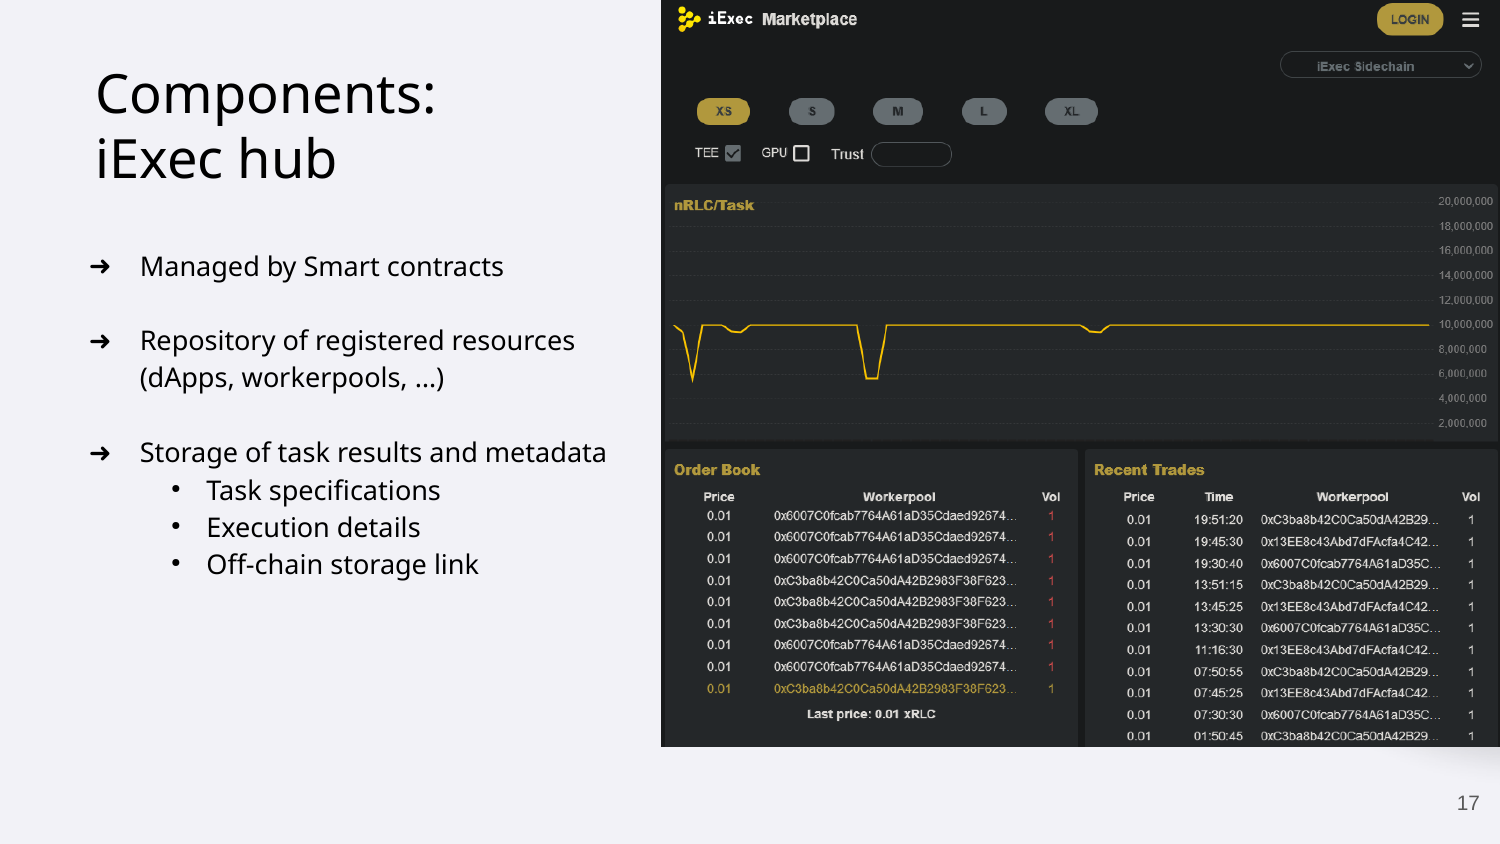

Components:
iExec hub
Managed by Smart contracts
Repository of registered resources
(dApps, workerpools, …)
Storage of task results and metadata
Task specifications
Execution details
Off-chain storage link